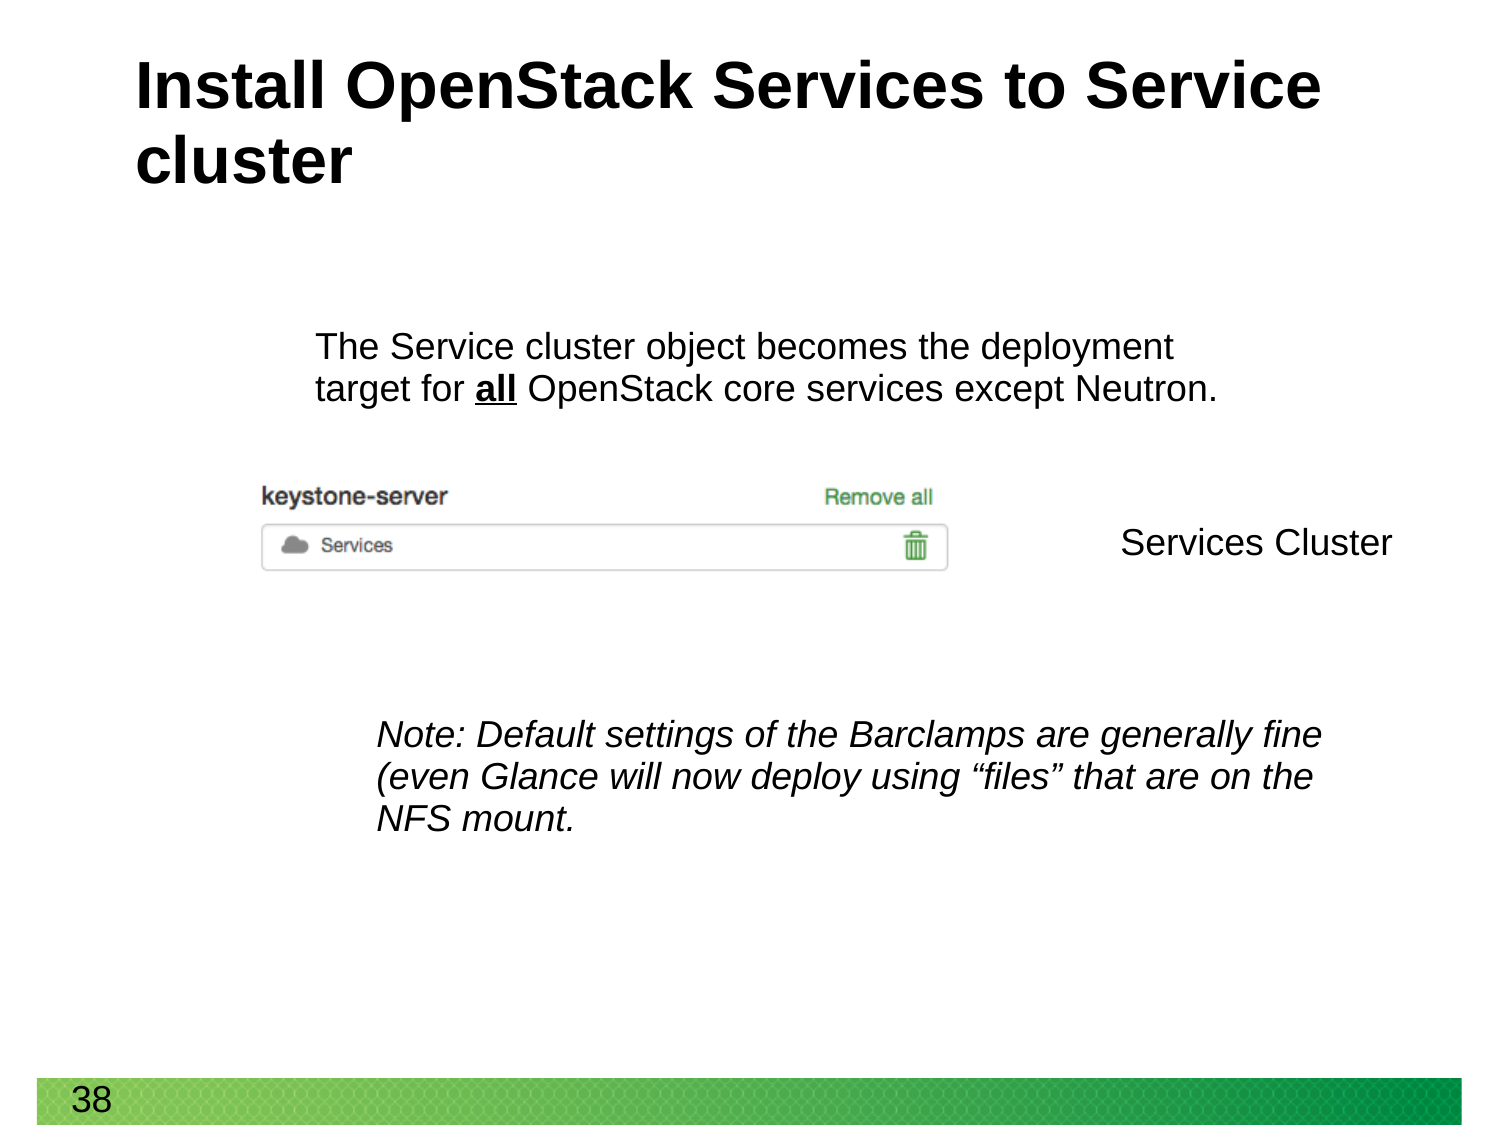

# Install OpenStack Services to Service cluster
The Service cluster object becomes the deployment target for all OpenStack core services except Neutron.
Services Cluster
Note: Default settings of the Barclamps are generally fine (even Glance will now deploy using “files” that are on the NFS mount.